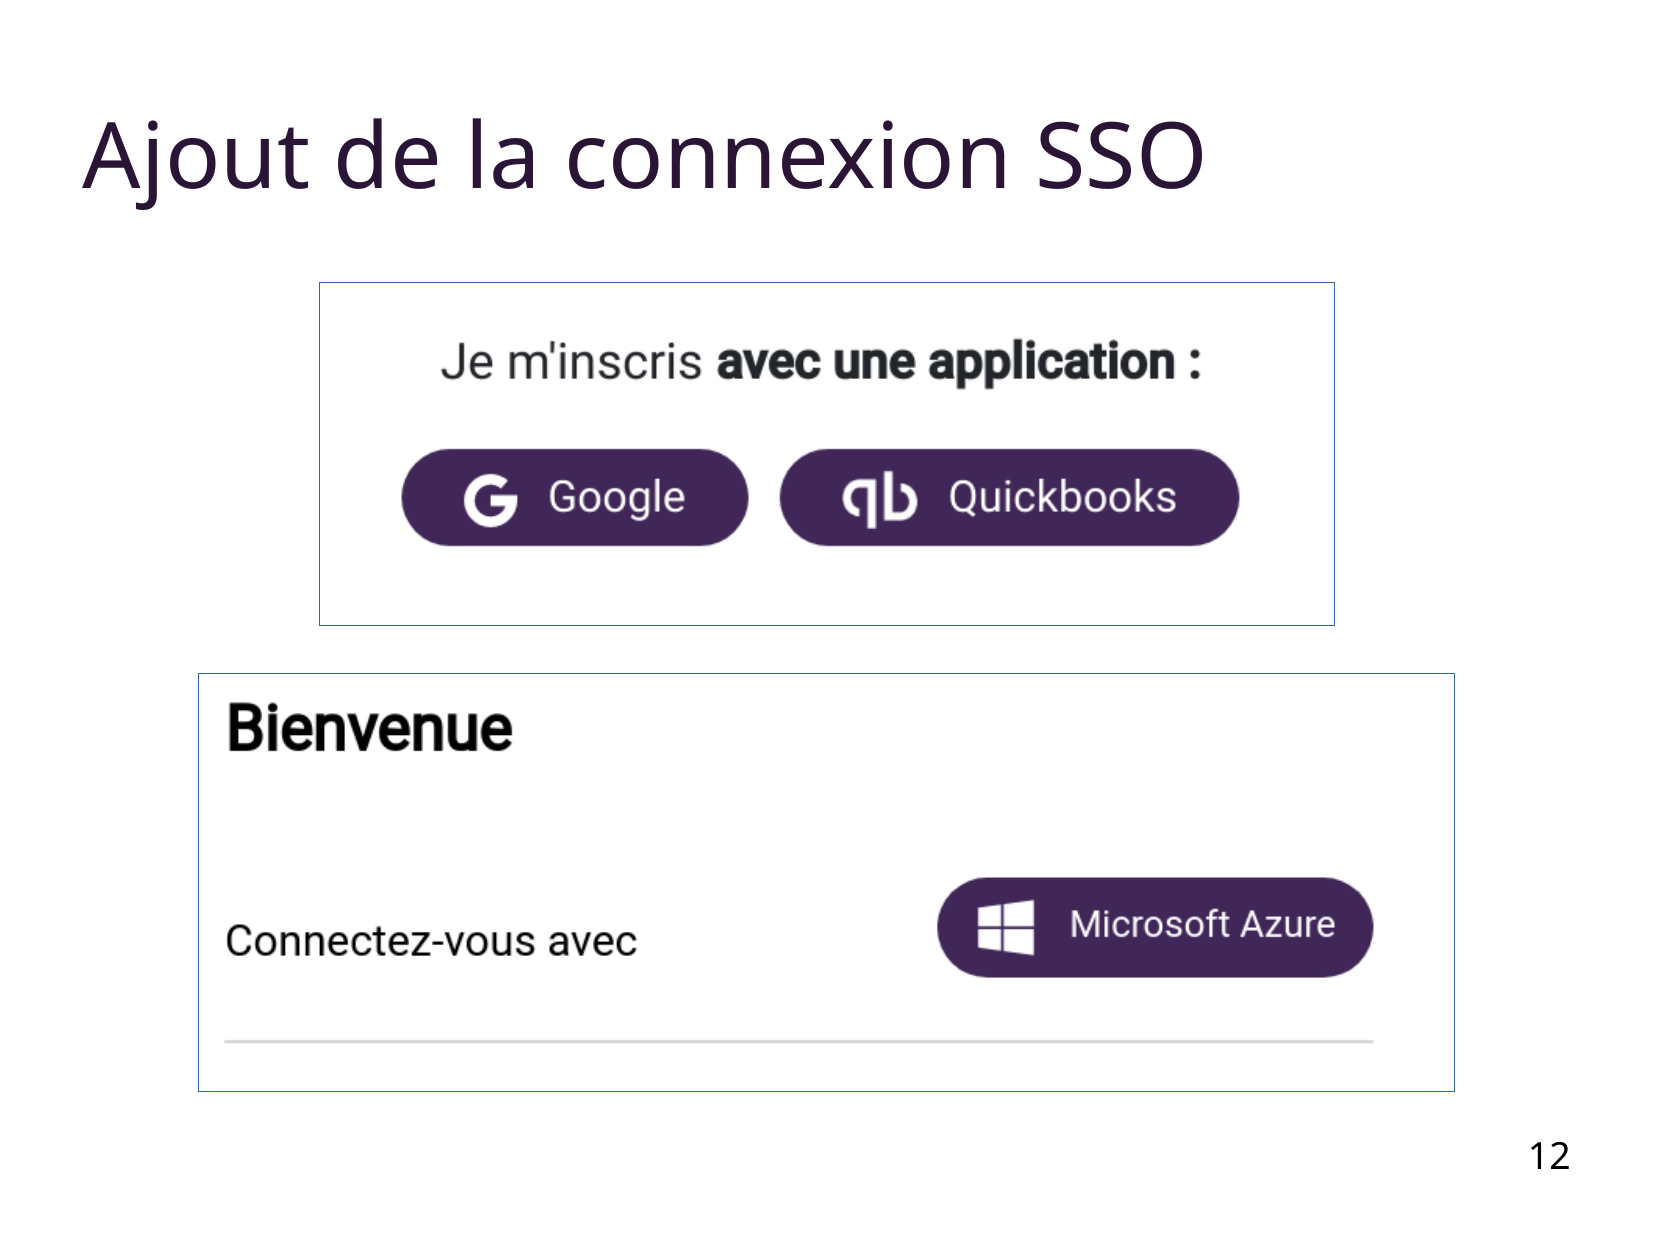

# Ajout de la connexion SSO
12